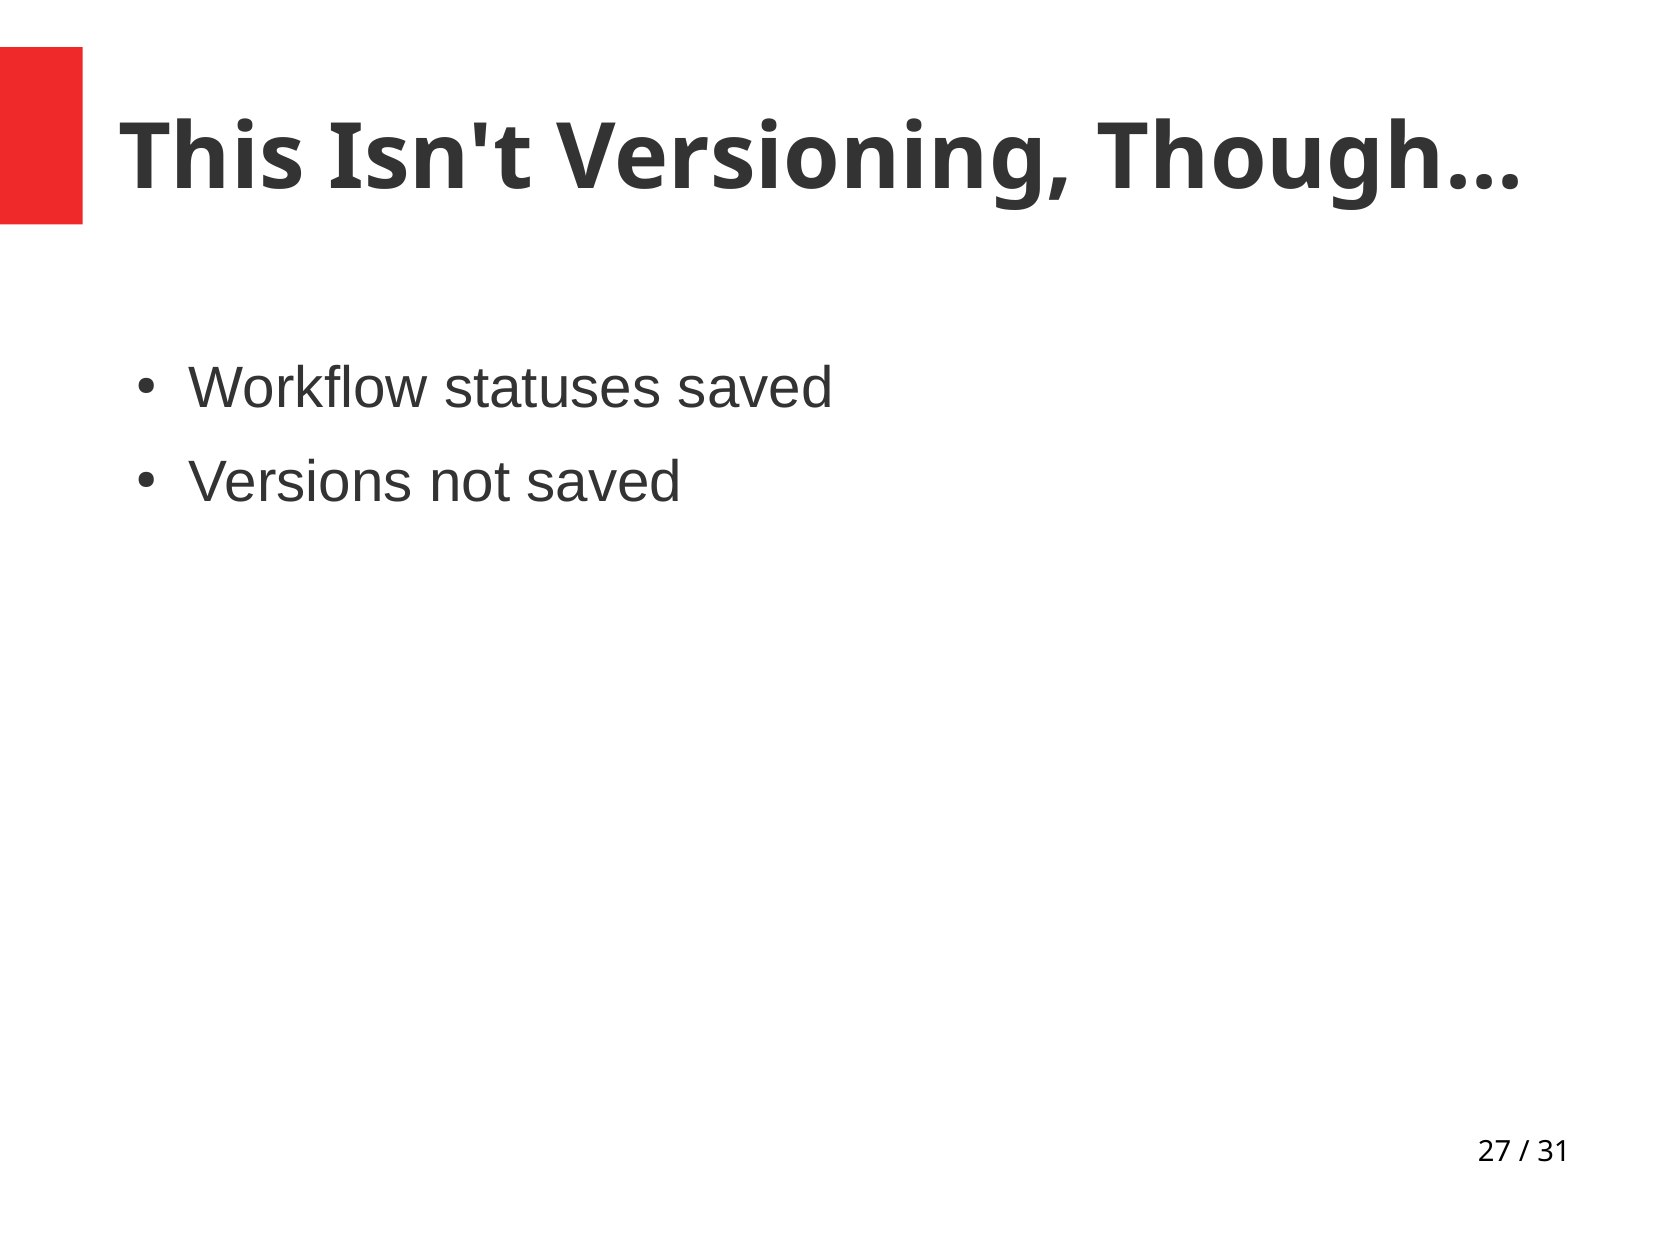

# This Isn't Versioning, Though...
Workflow statuses saved
Versions not saved
27